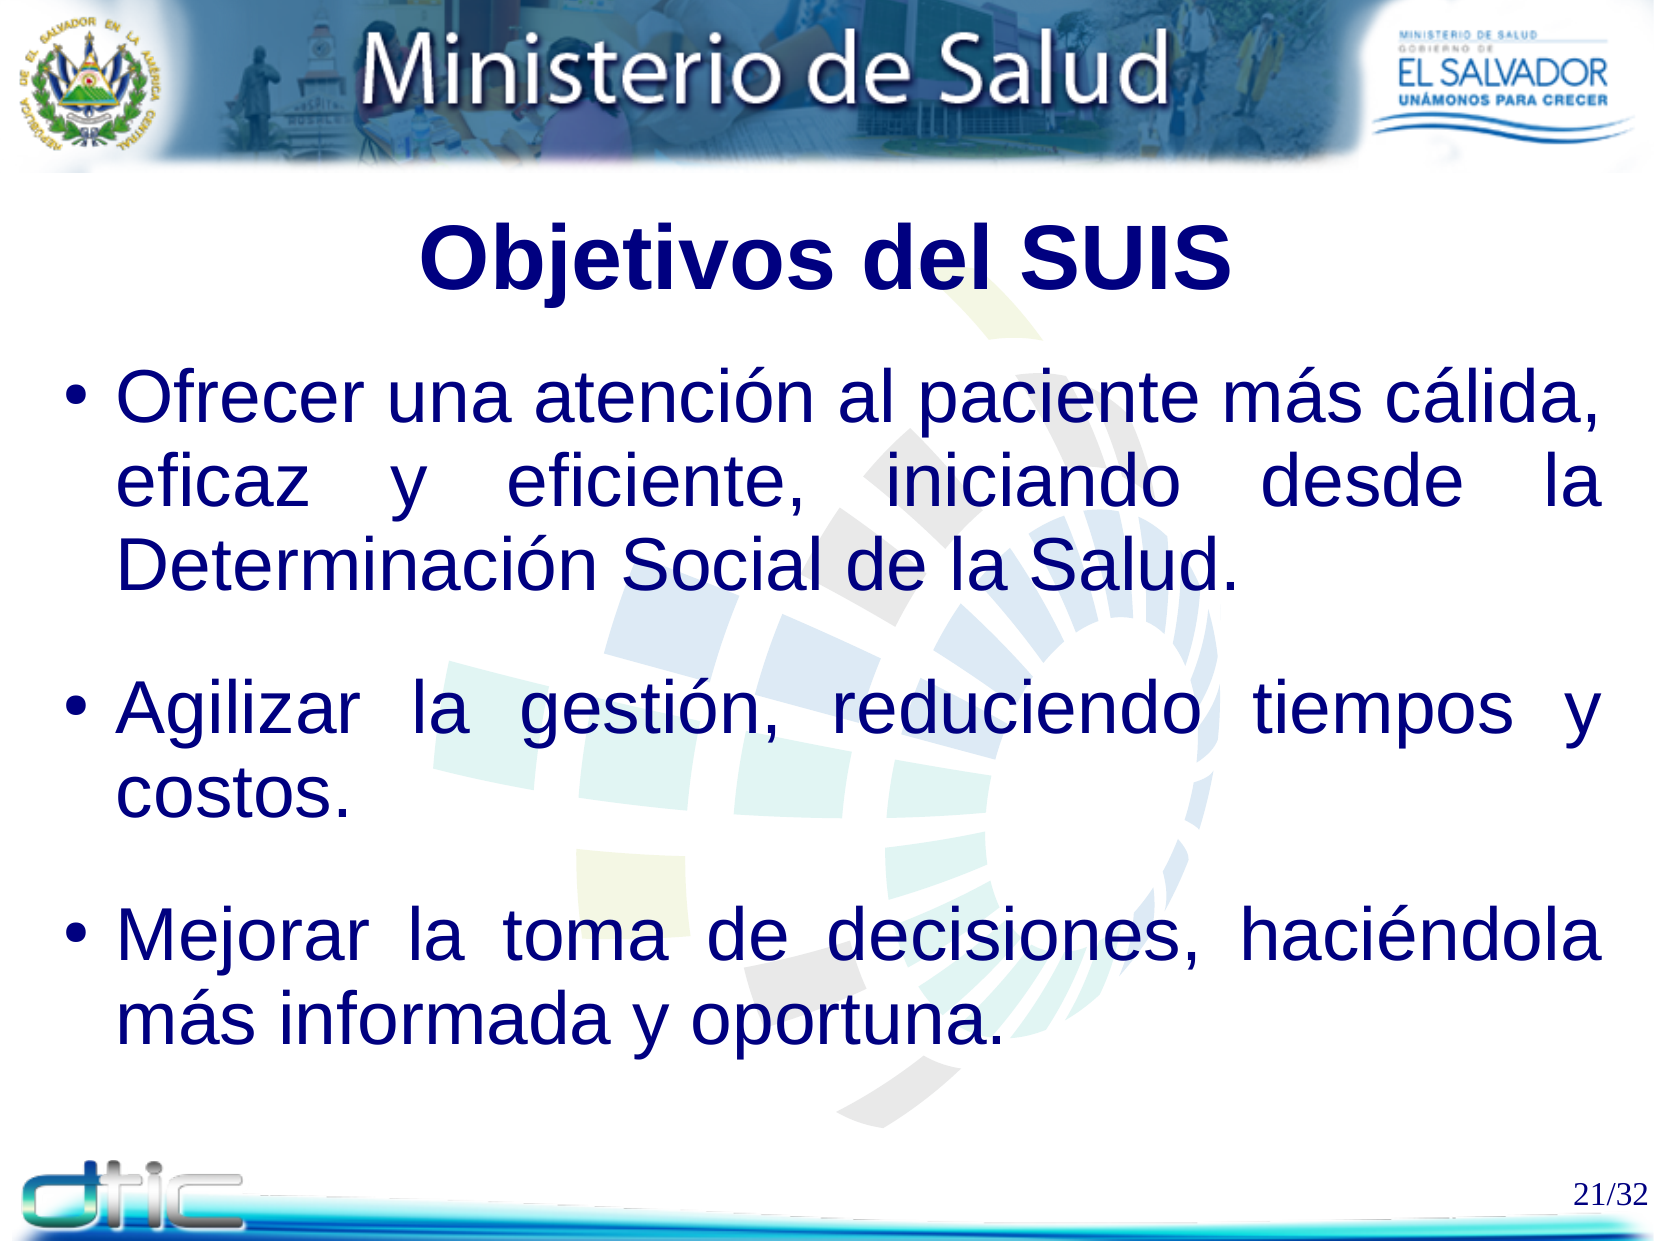

# Objetivos del SUIS
Ofrecer una atención al paciente más cálida, eficaz y eficiente, iniciando desde la Determinación Social de la Salud.
Agilizar la gestión, reduciendo tiempos y costos.
Mejorar la toma de decisiones, haciéndola más informada y oportuna.